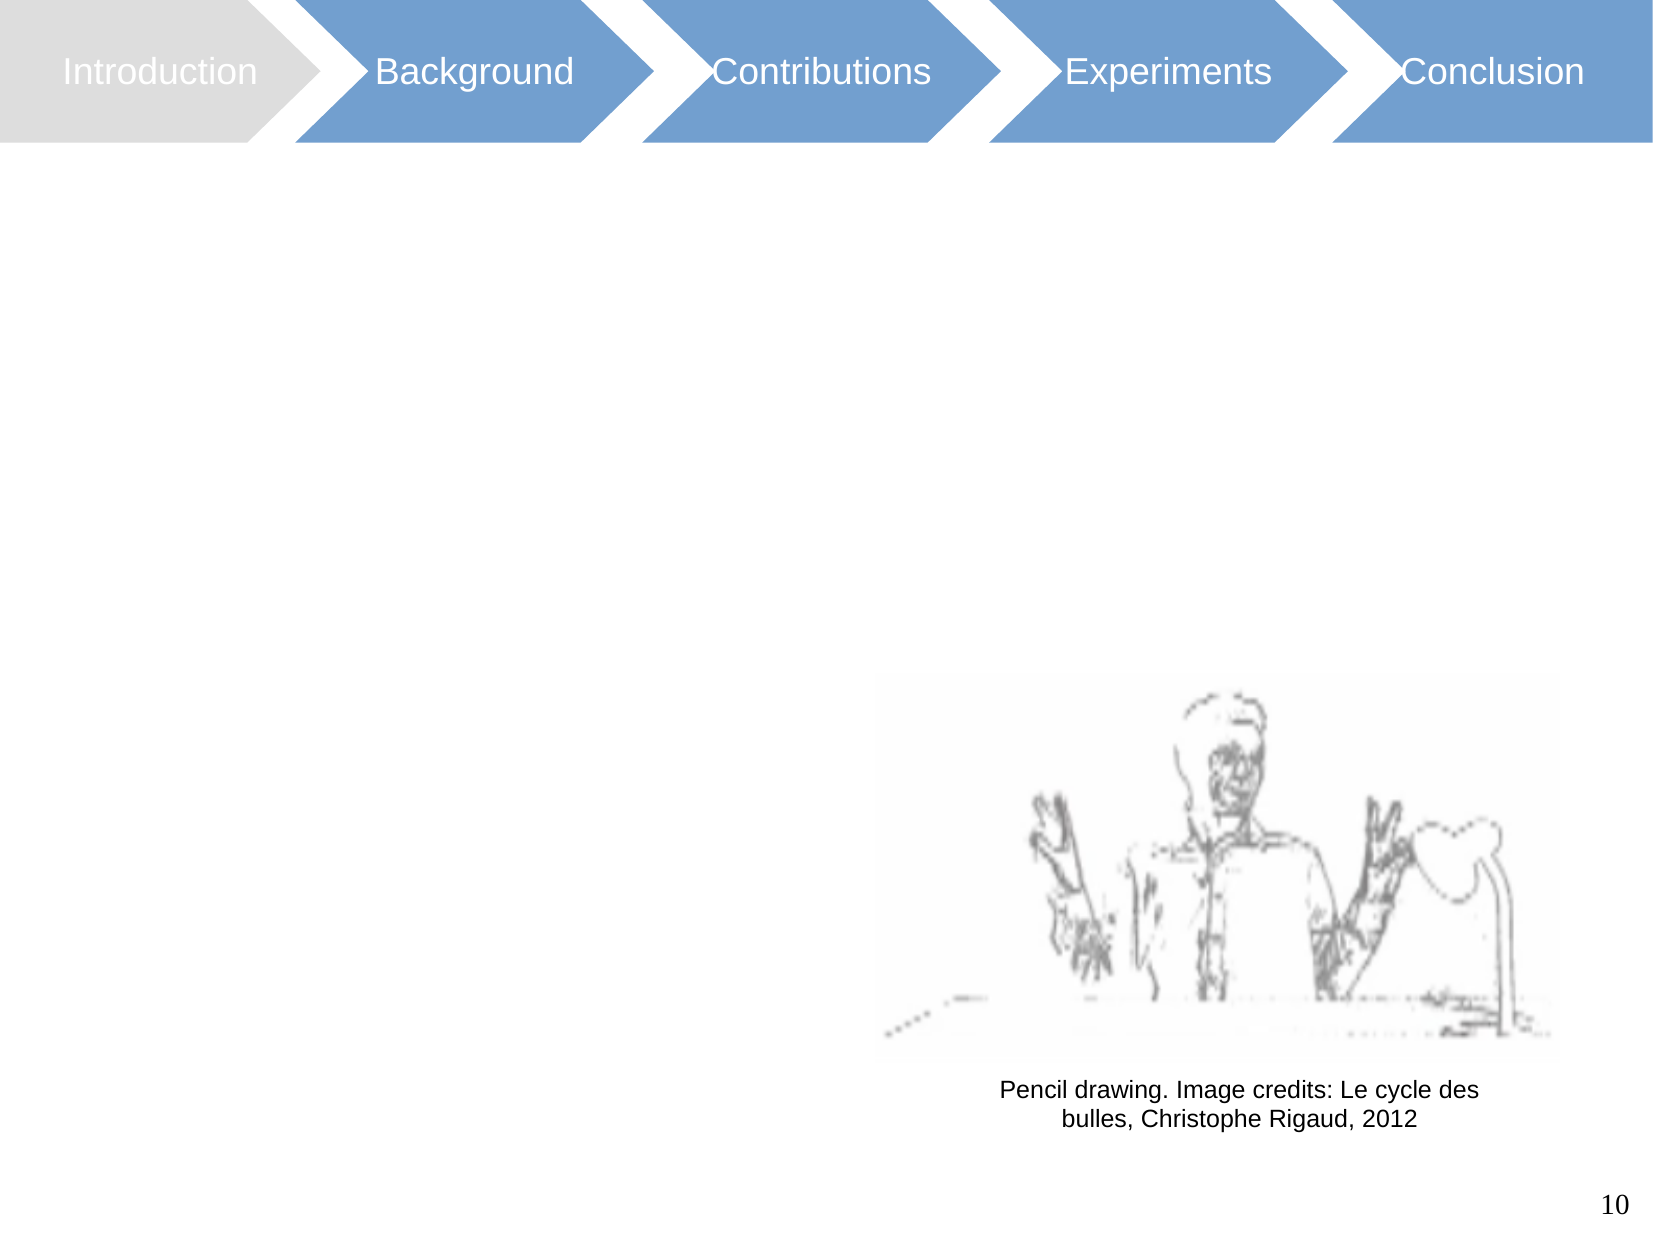

# Outlines
Introduction
Background
Contributions
Conclusion
Experiments
Pencil drawing. Image credits: Le cycle des bulles, Christophe Rigaud, 2012
10